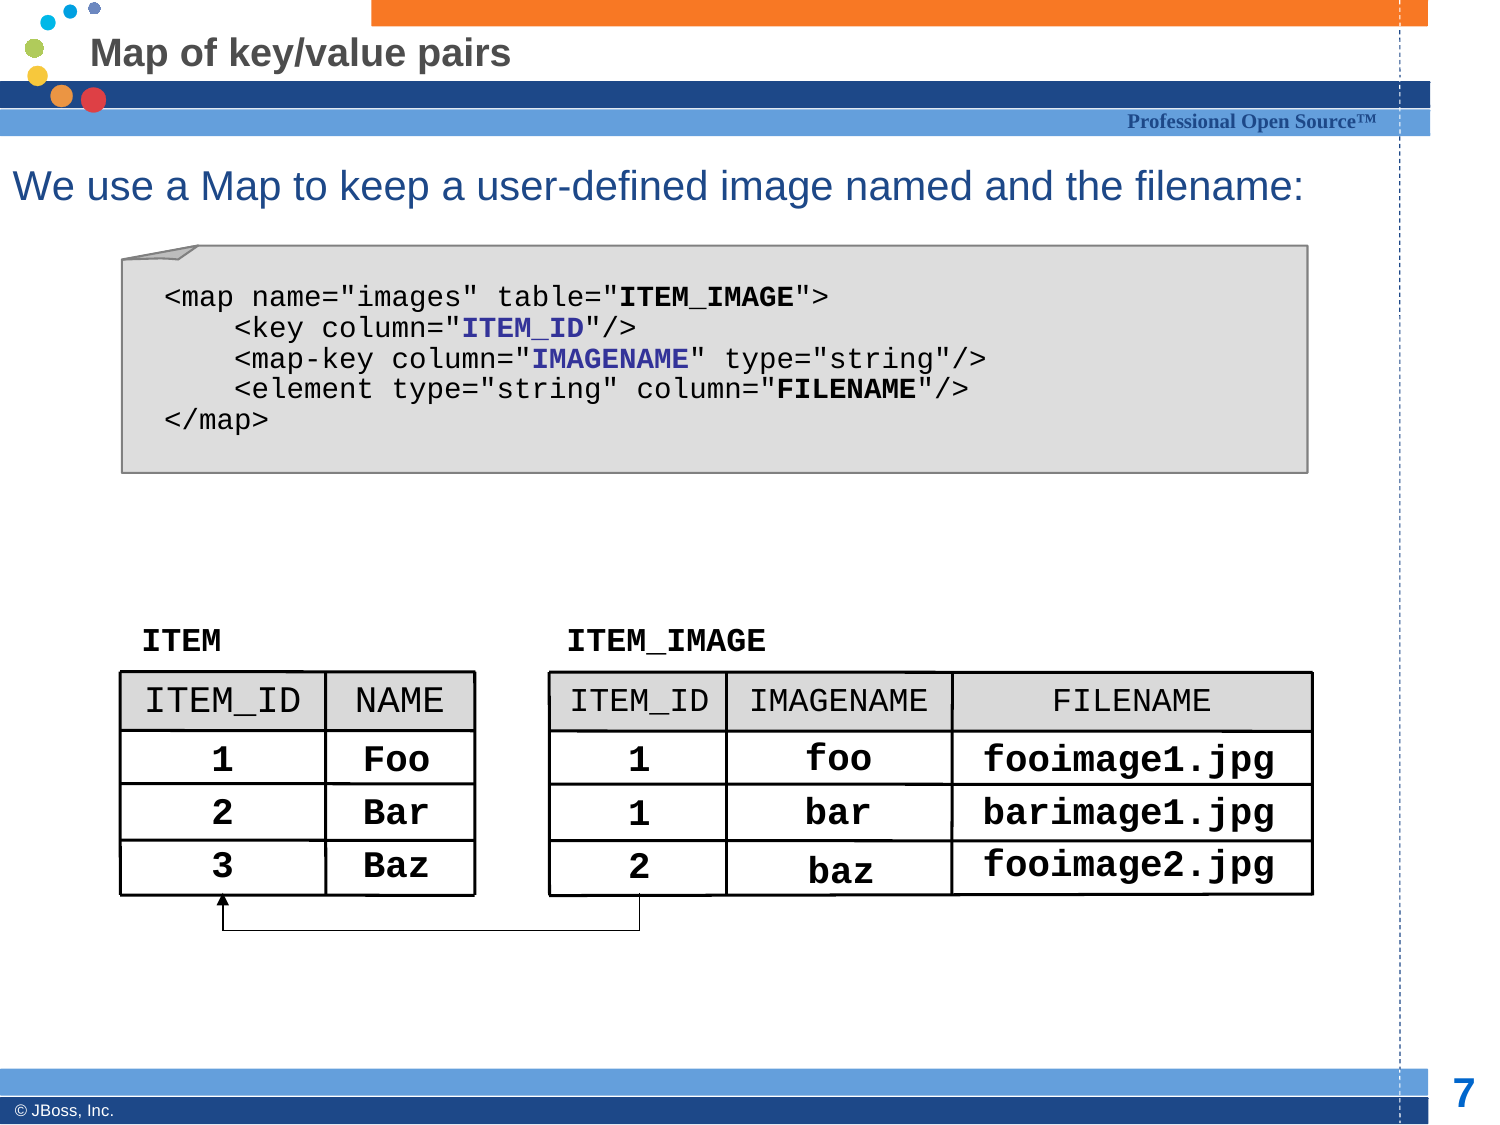

# Map of key/value pairs
We use a Map to keep a user-defined image named and the filename:
<map name="images" table="ITEM_IMAGE">
 <key column="ITEM_ID"/>
 <map-key column="IMAGENAME" type="string"/>
 <element type="string" column="FILENAME"/>
</map>
ITEM_IMAGE
ITEM
ITEM_ID
NAME
ITEM_ID
FILENAME
IMAGENAME
foo
1
Foo
1
fooimage1.jpg
bar
2
Bar
barimage1.jpg
1
fooimage2.jpg
3
Baz
2
baz